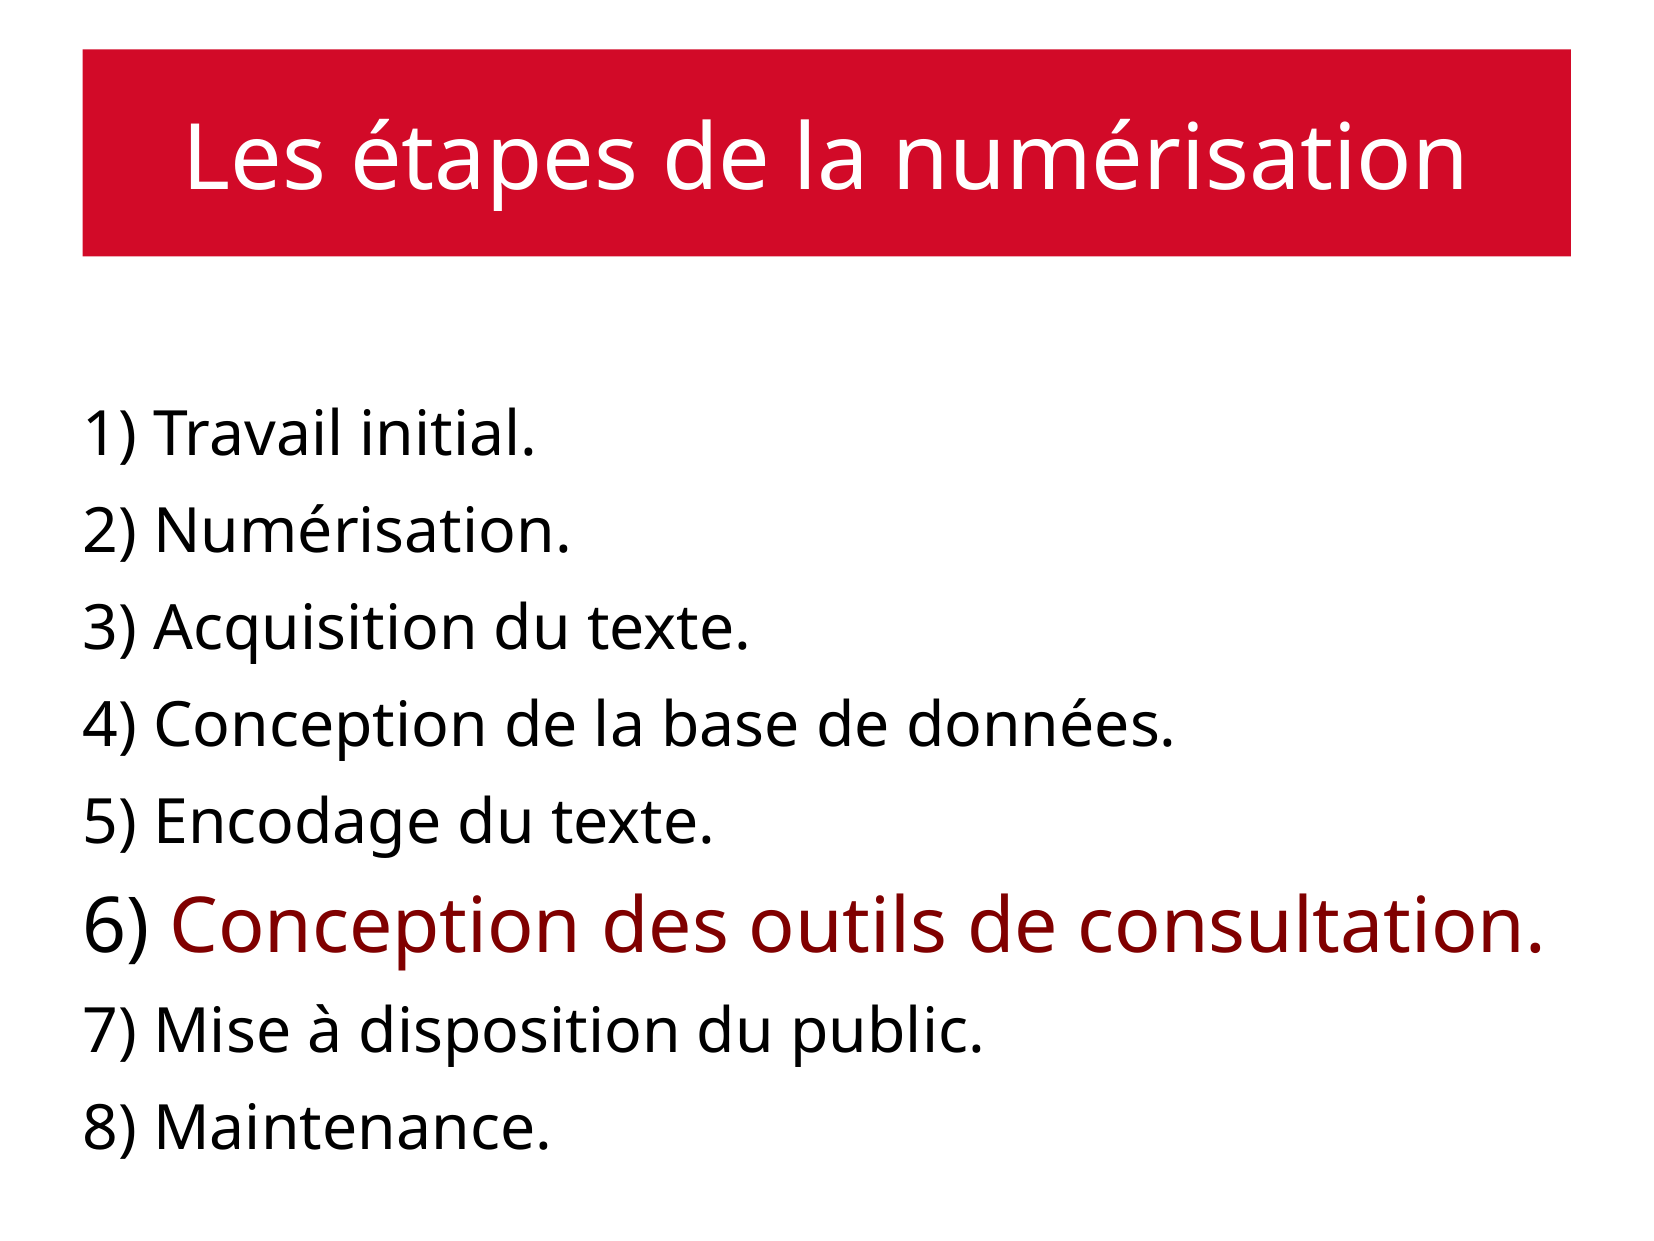

# Les étapes de la numérisation
 Travail initial.
 Numérisation.
 Acquisition du texte.
 Conception de la base de données.
 Encodage du texte.
 Conception des outils de consultation.
 Mise à disposition du public.
 Maintenance.